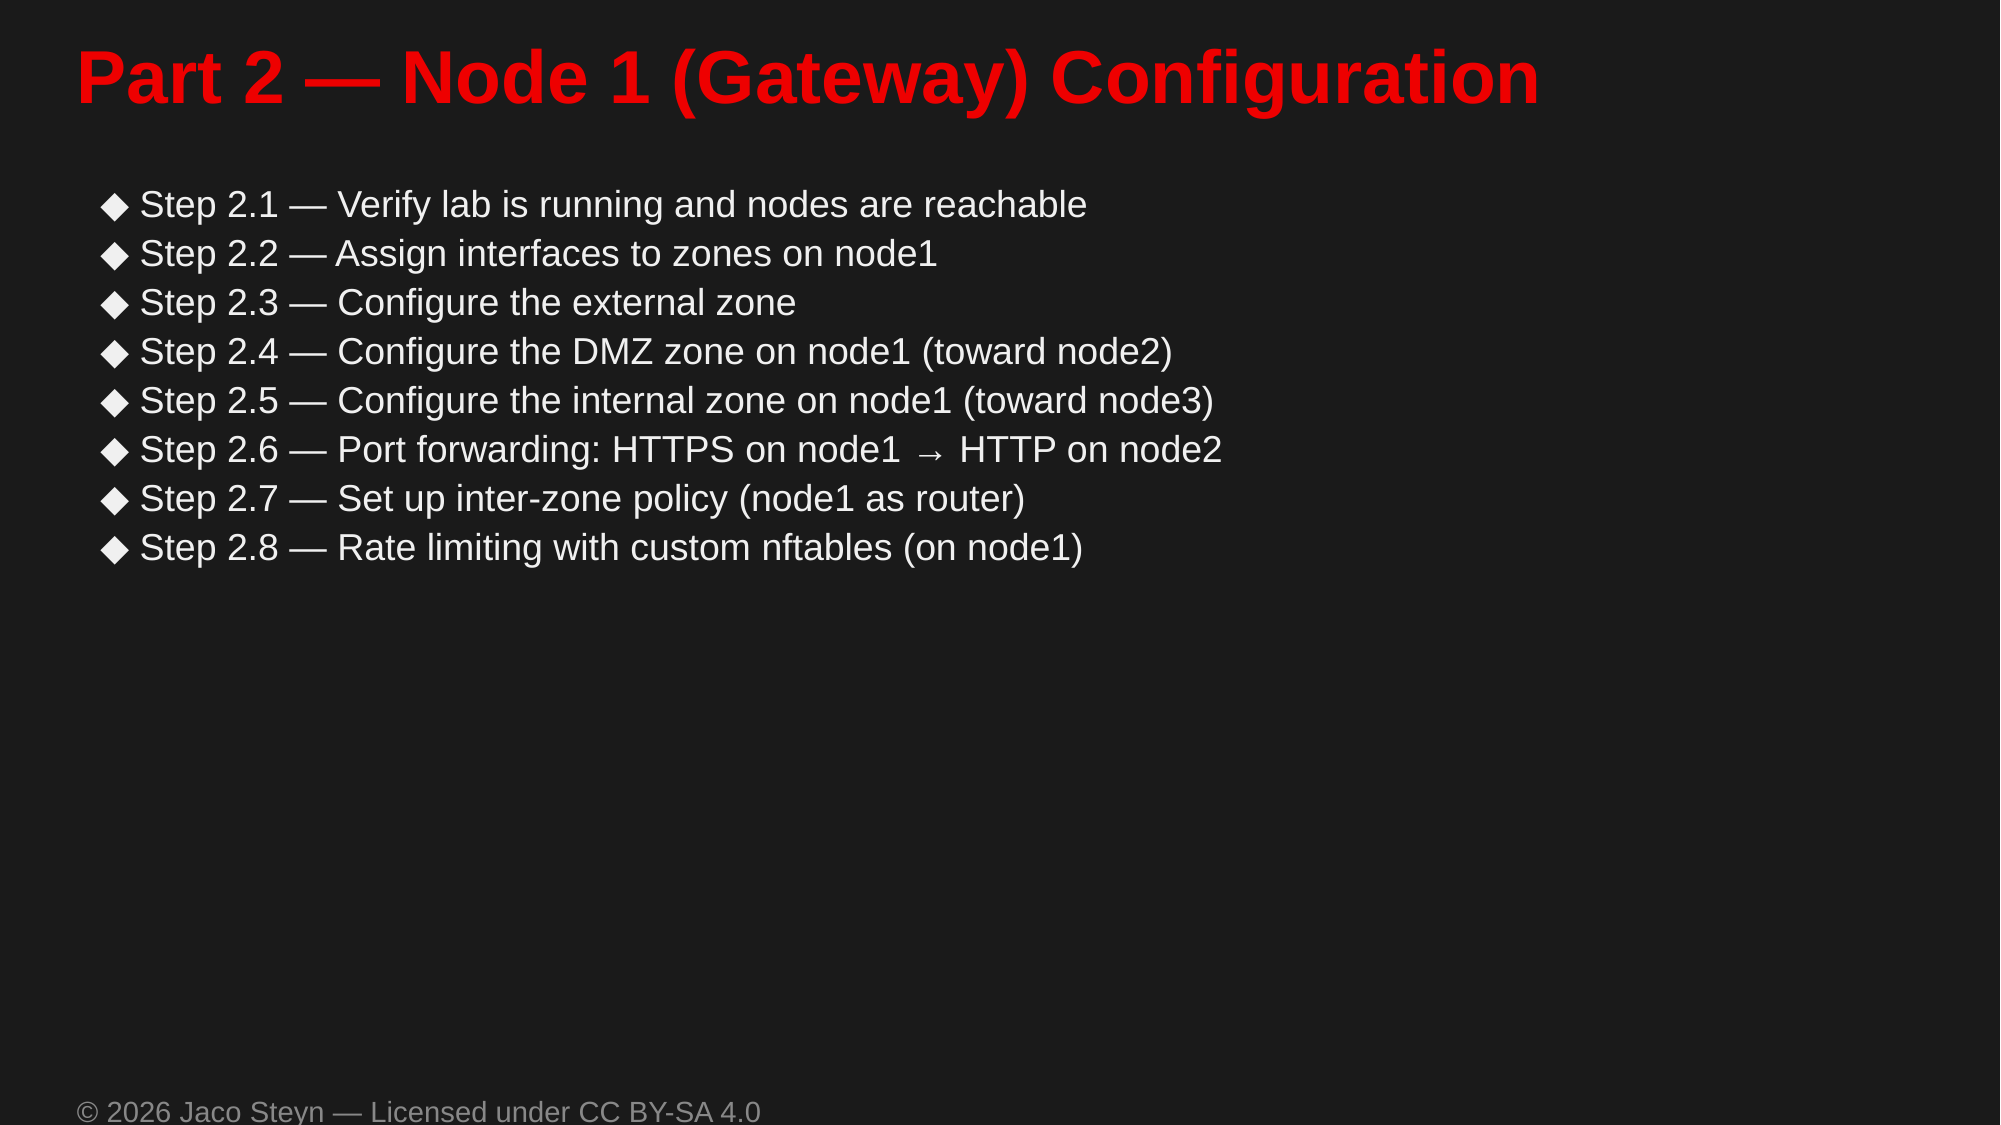

Part 2 — Node 1 (Gateway) Configuration
◆ Step 2.1 — Verify lab is running and nodes are reachable
◆ Step 2.2 — Assign interfaces to zones on node1
◆ Step 2.3 — Configure the external zone
◆ Step 2.4 — Configure the DMZ zone on node1 (toward node2)
◆ Step 2.5 — Configure the internal zone on node1 (toward node3)
◆ Step 2.6 — Port forwarding: HTTPS on node1 → HTTP on node2
◆ Step 2.7 — Set up inter-zone policy (node1 as router)
◆ Step 2.8 — Rate limiting with custom nftables (on node1)
© 2026 Jaco Steyn — Licensed under CC BY-SA 4.0